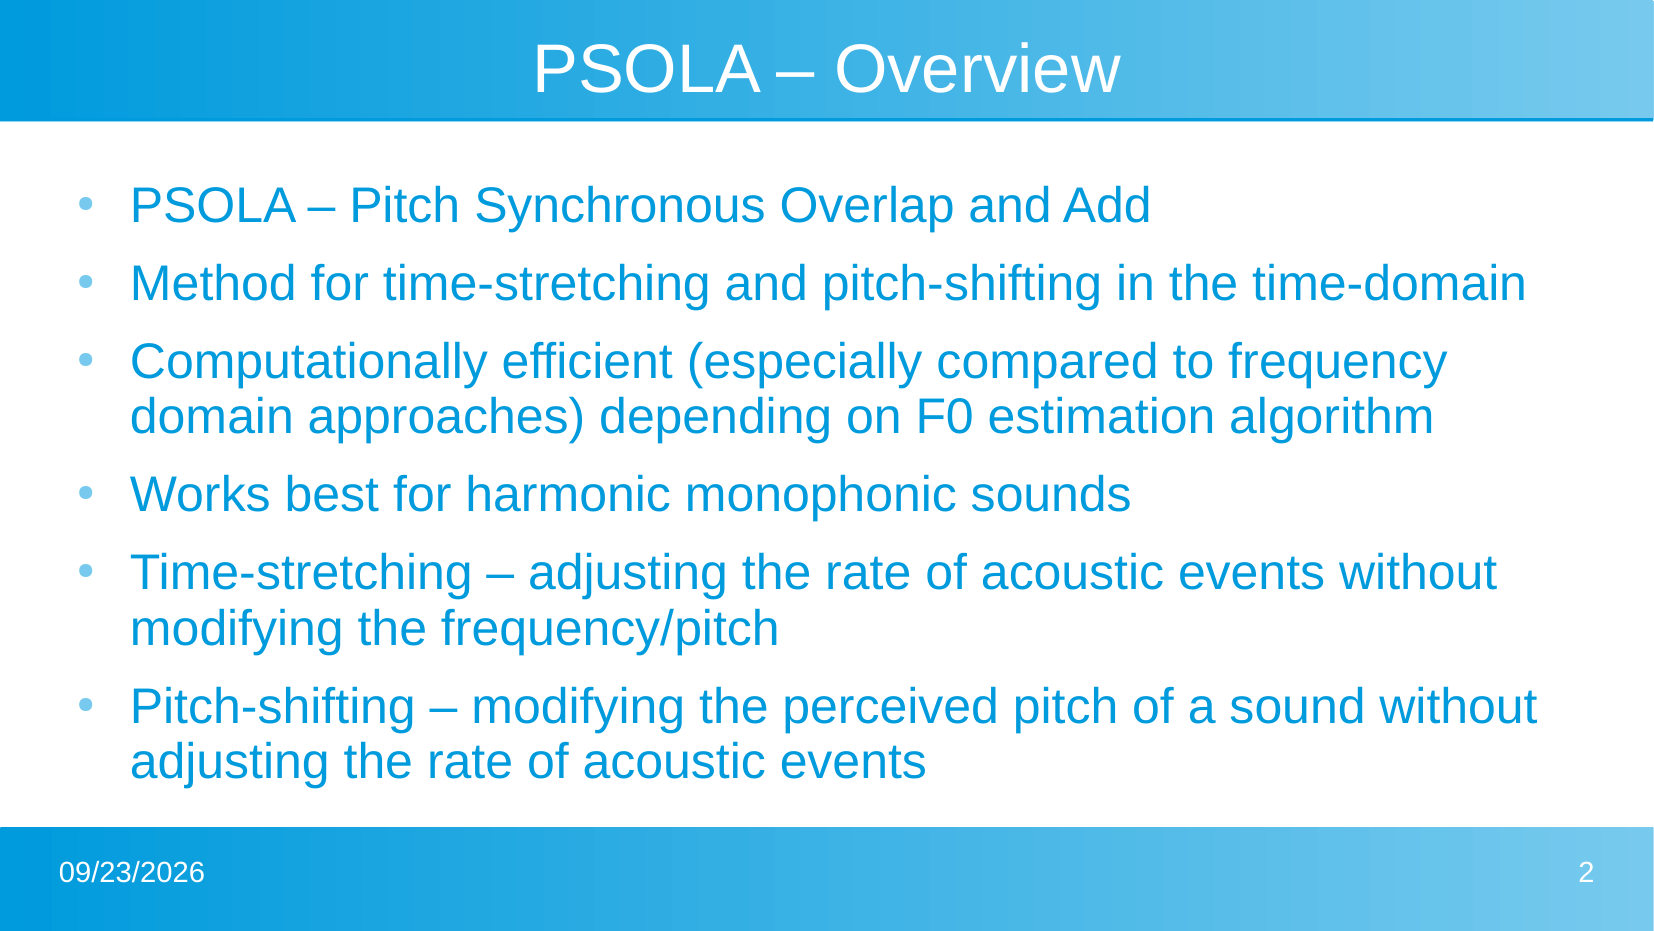

# PSOLA – Overview
PSOLA – Pitch Synchronous Overlap and Add
Method for time-stretching and pitch-shifting in the time-domain
Computationally efficient (especially compared to frequency domain approaches) depending on F0 estimation algorithm
Works best for harmonic monophonic sounds
Time-stretching – adjusting the rate of acoustic events without modifying the frequency/pitch
Pitch-shifting – modifying the perceived pitch of a sound without adjusting the rate of acoustic events
2